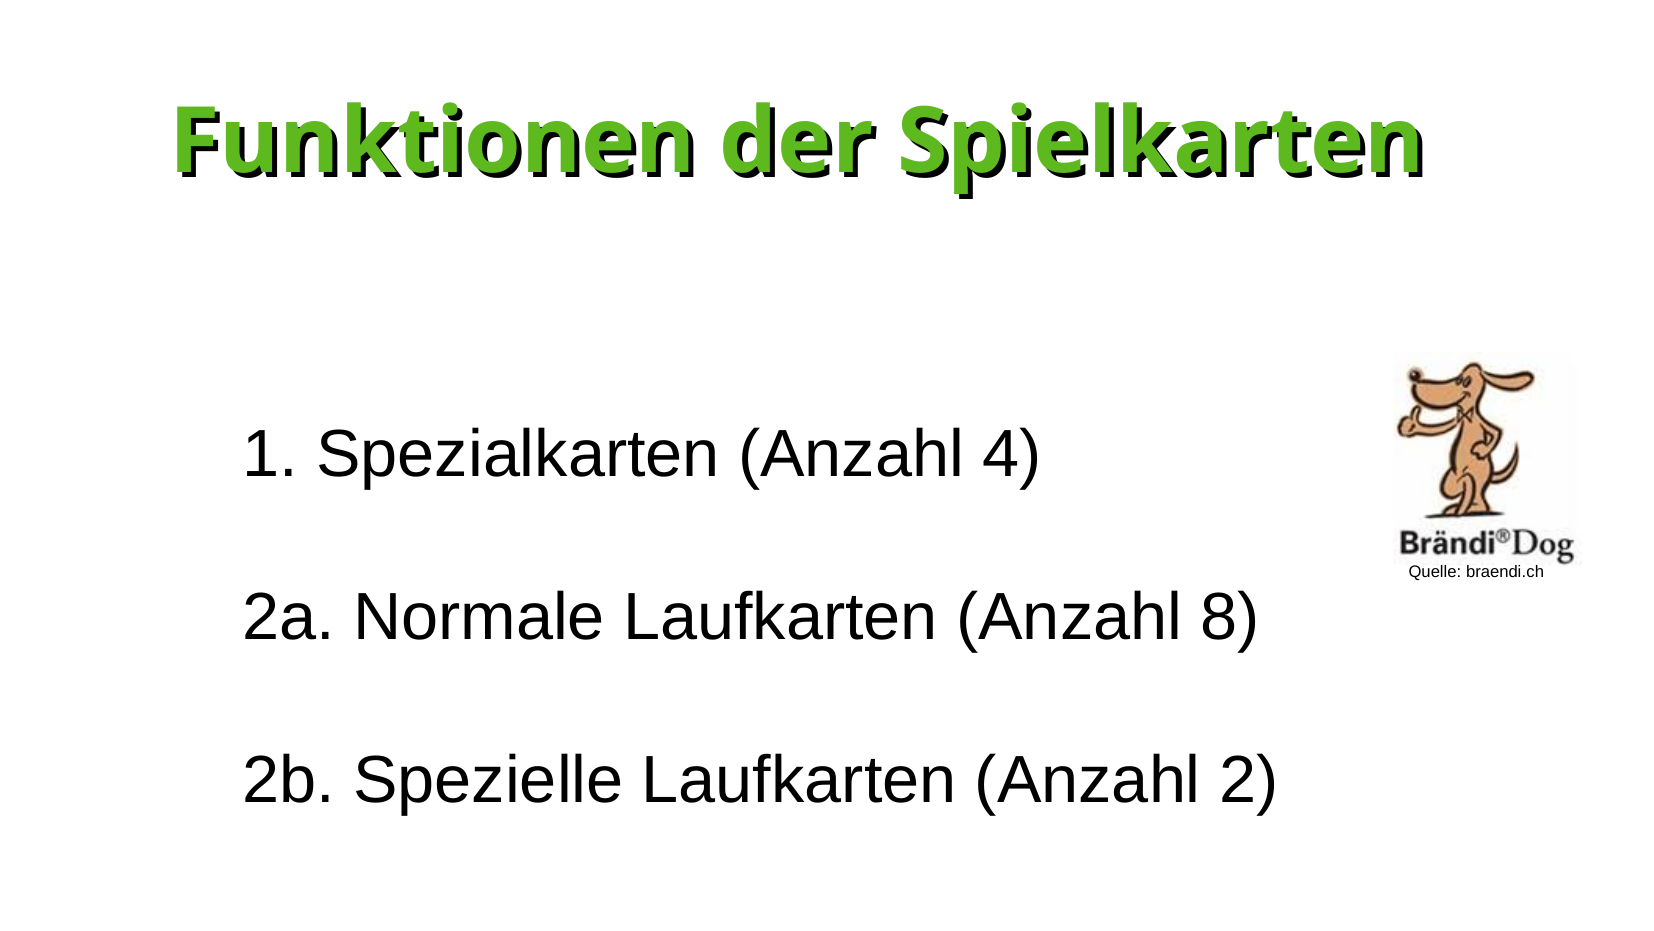

# Funktionen der Spielkarten
1. Spezialkarten (Anzahl 4)
2a. Normale Laufkarten (Anzahl 8)
2b. Spezielle Laufkarten (Anzahl 2)
Quelle: braendi.ch